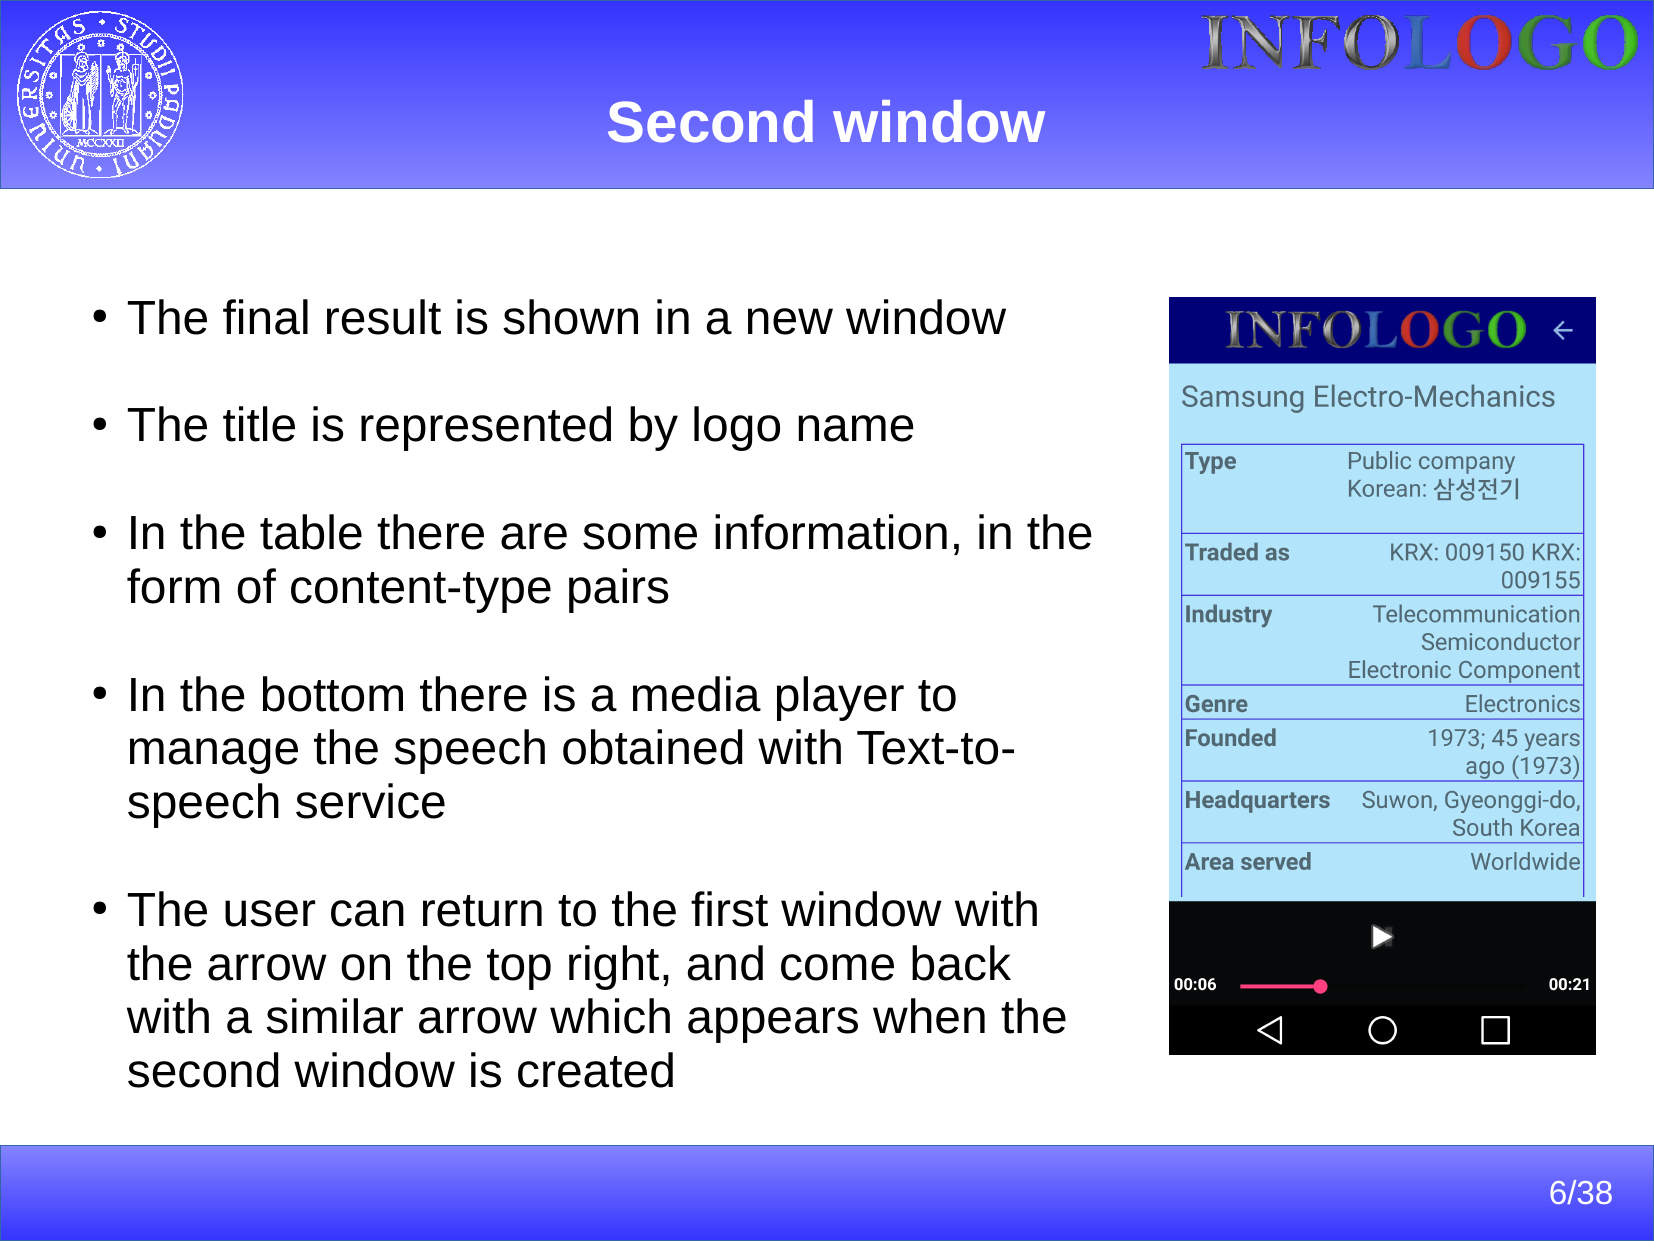

Second window
The final result is shown in a new window
The title is represented by logo name
In the table there are some information, in the form of content-type pairs
In the bottom there is a media player to manage the speech obtained with Text-to-speech service
The user can return to the first window with the arrow on the top right, and come back with a similar arrow which appears when the second window is created
6/38